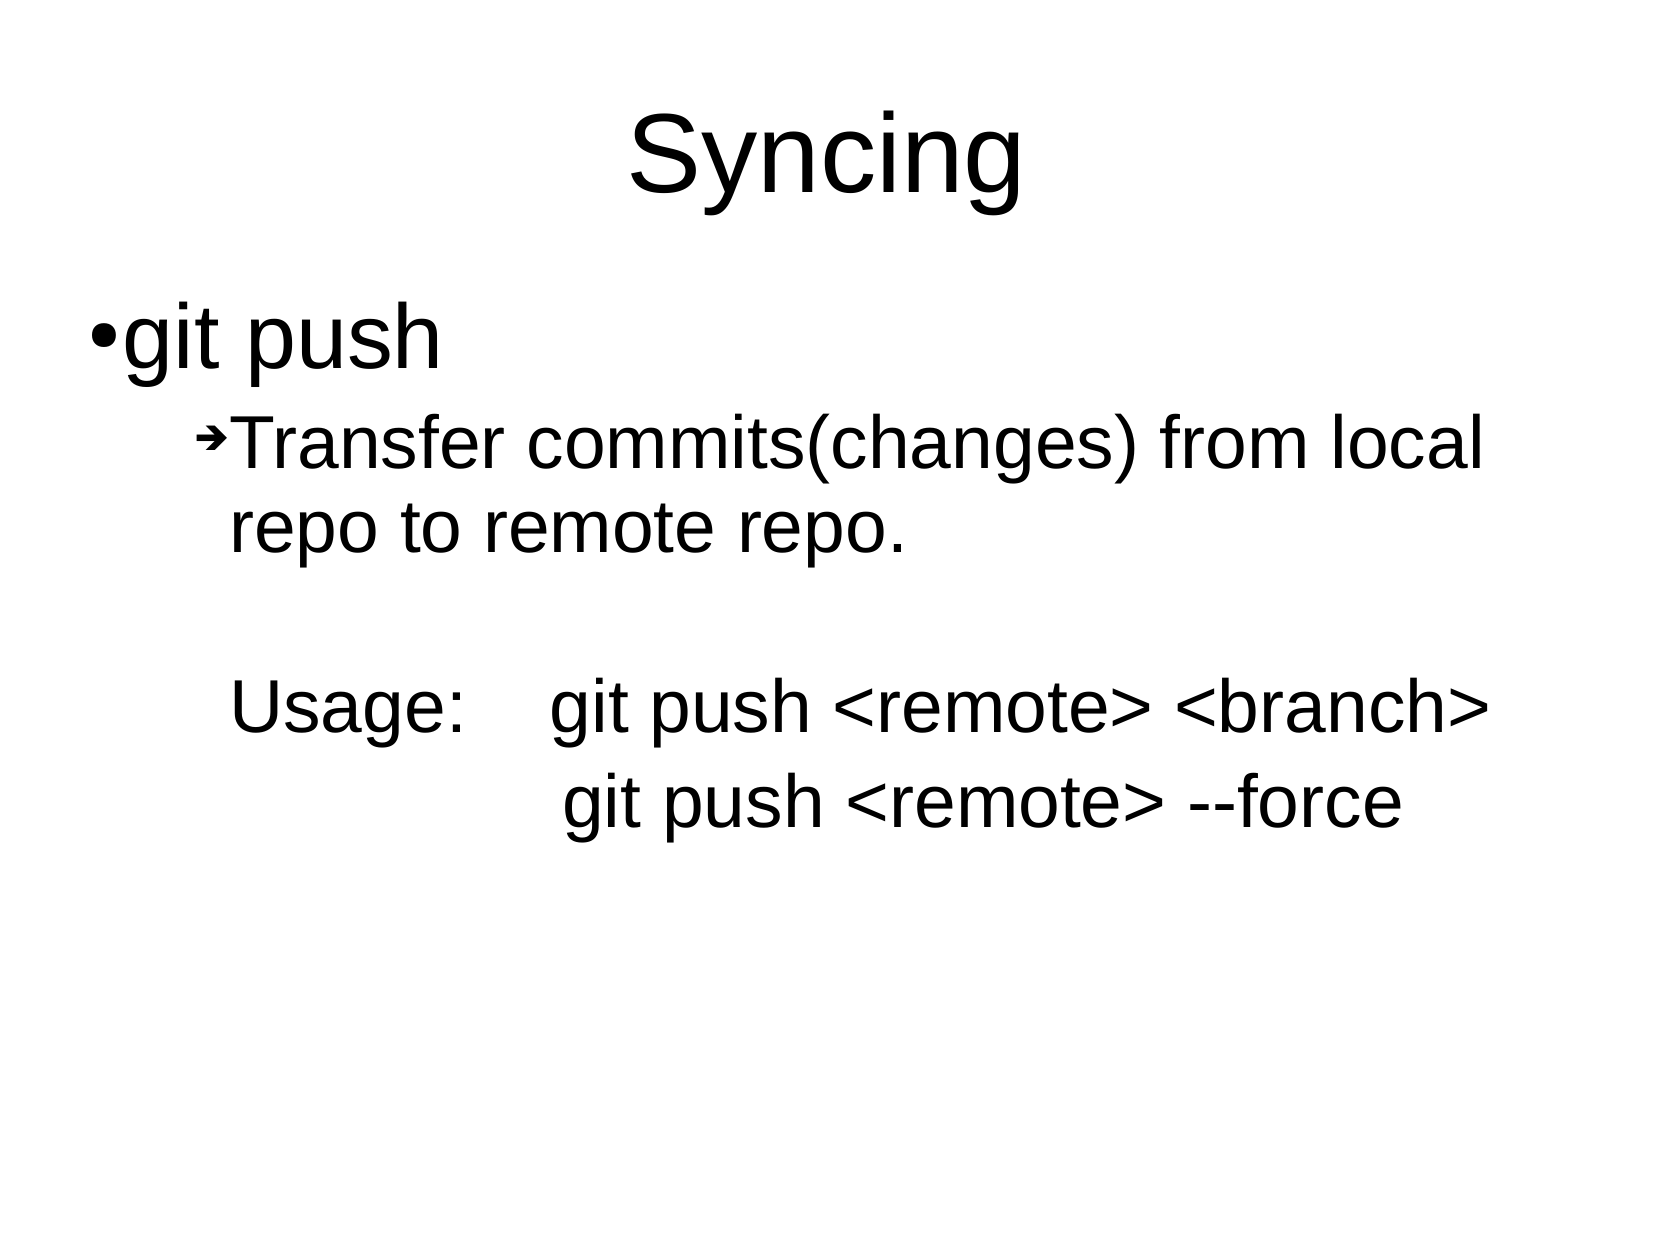

# Syncing
git push
Transfer commits(changes) from local repo to remote repo.
Usage: git push <remote> <branch>
 git push <remote> --force